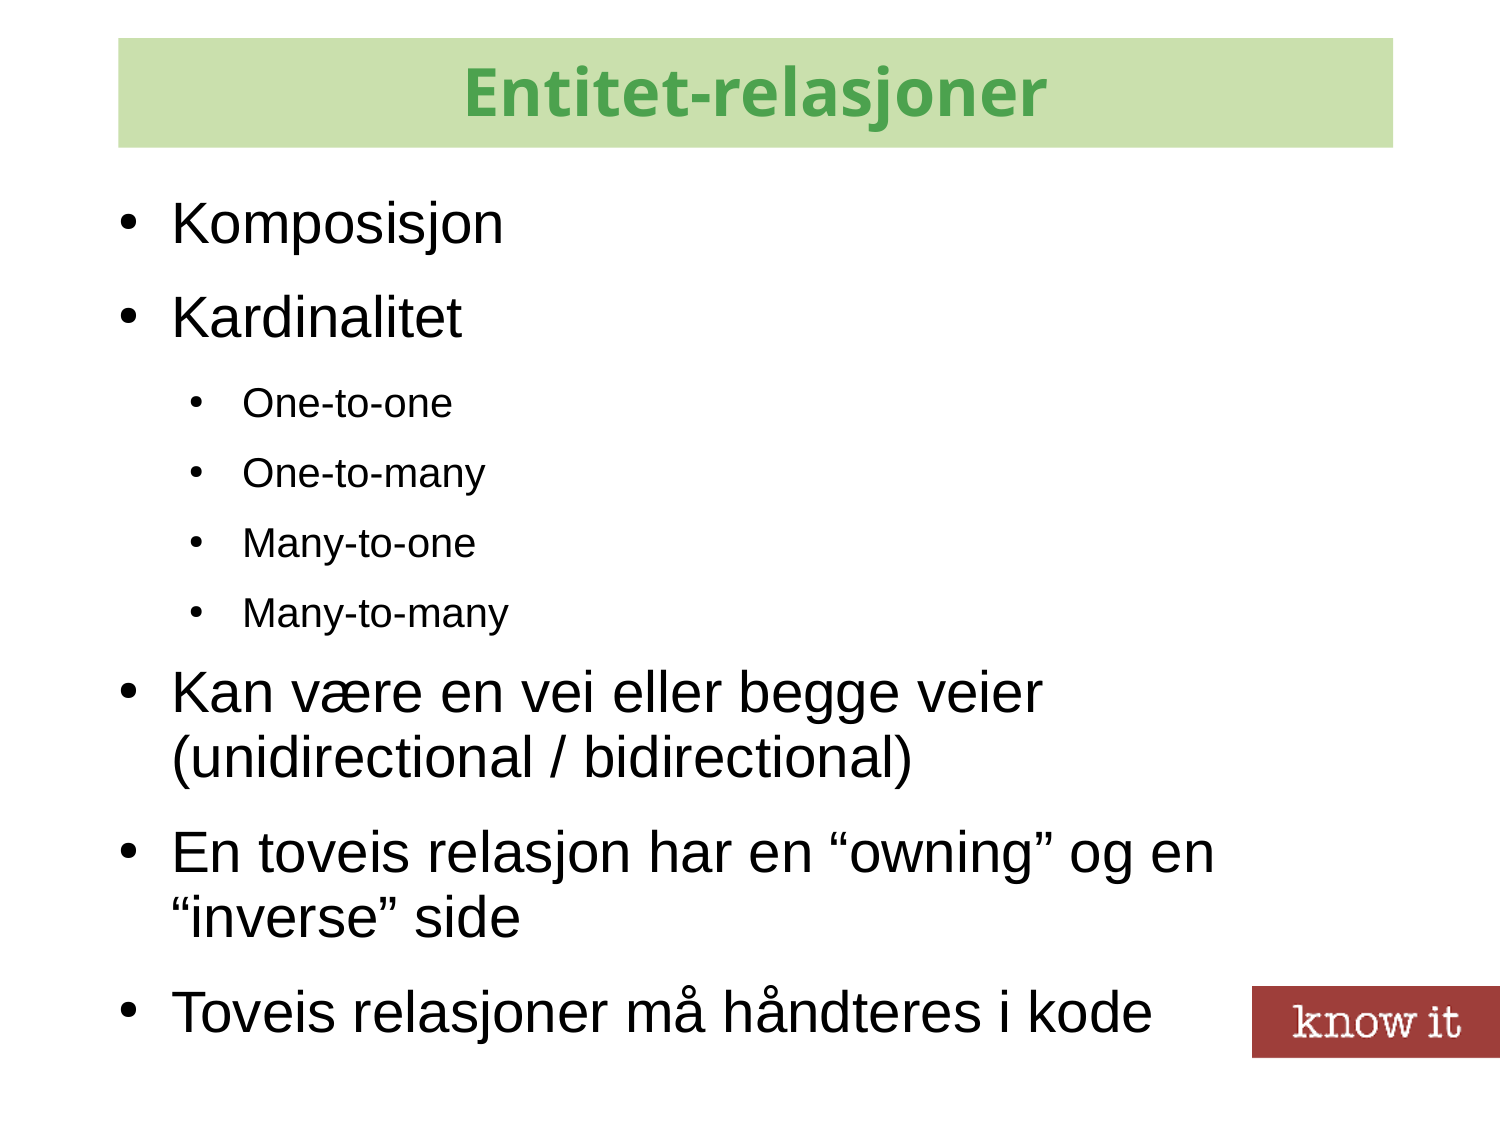

Entitet-relasjoner
# Komposisjon
Kardinalitet
One-to-one
One-to-many
Many-to-one
Many-to-many
Kan være en vei eller begge veier (unidirectional / bidirectional)
En toveis relasjon har en “owning” og en “inverse” side
Toveis relasjoner må håndteres i kode